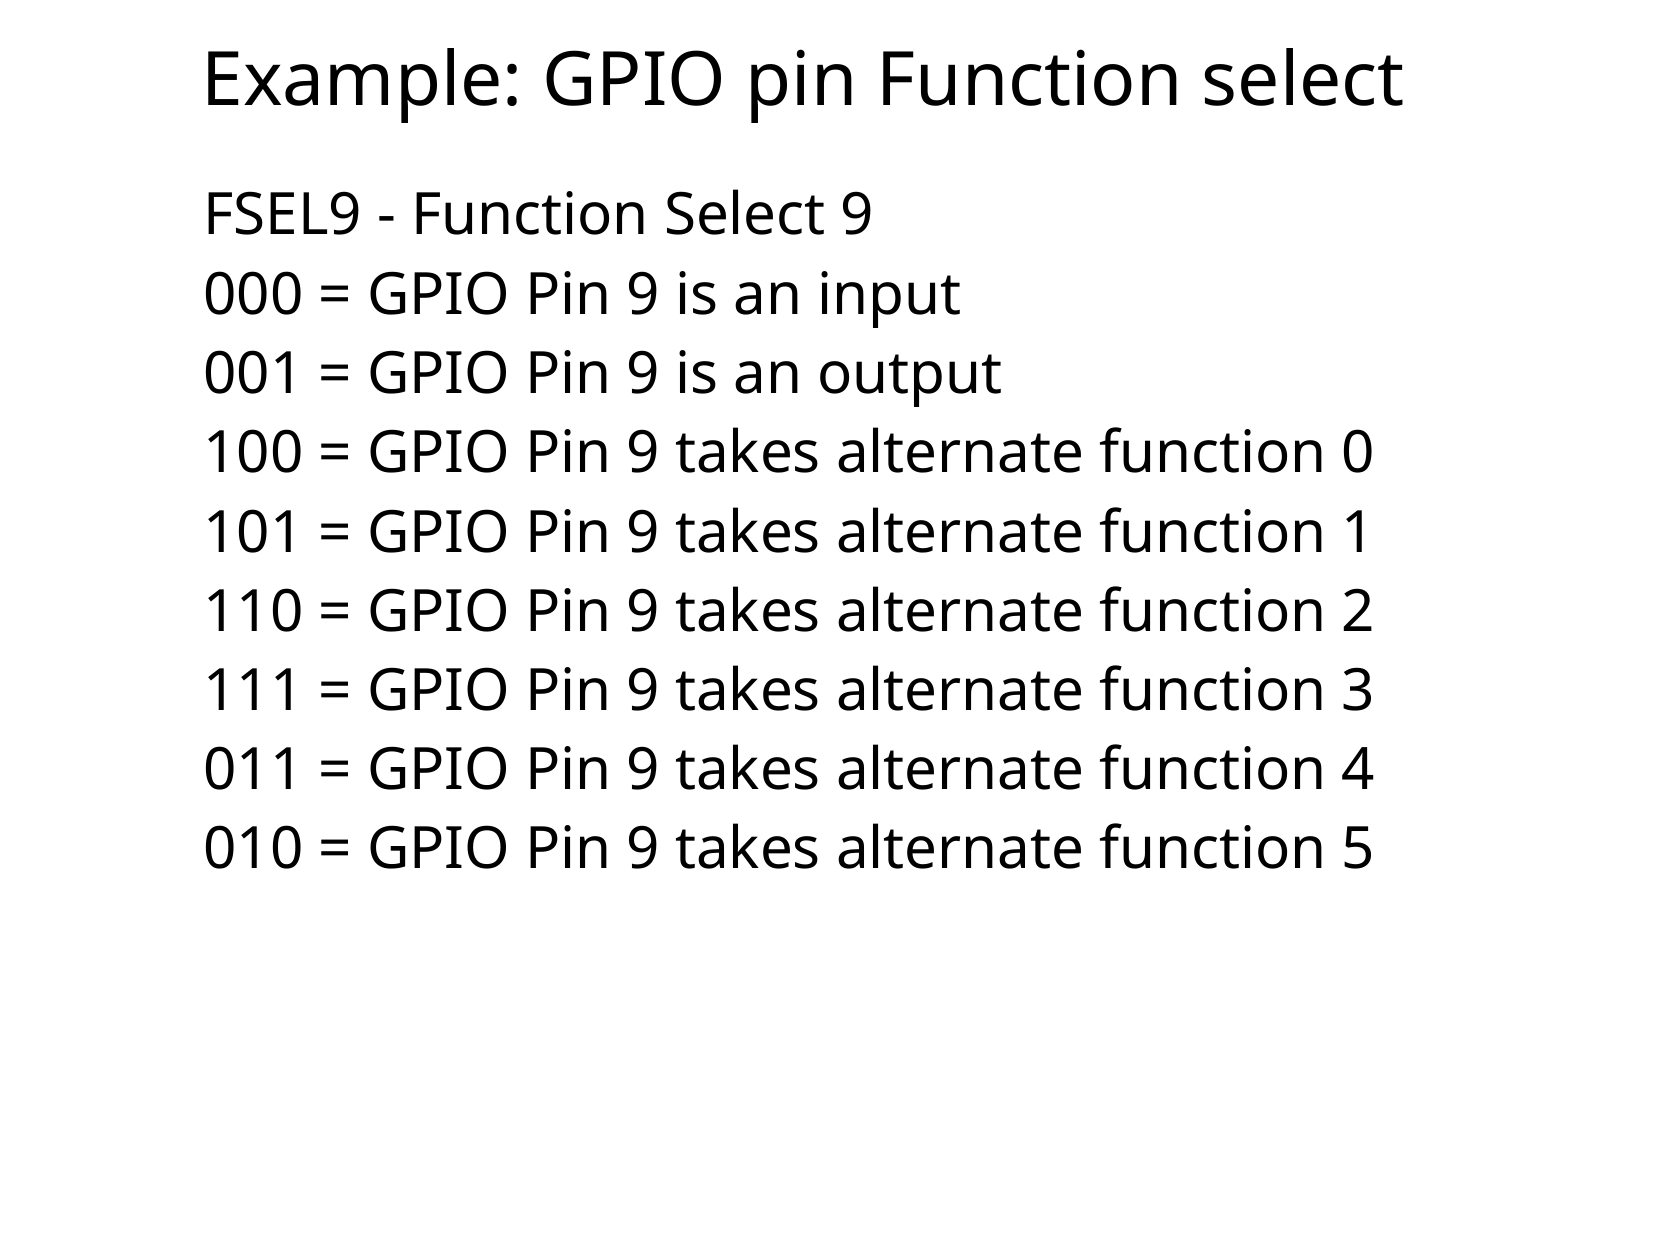

# Example: GPIO pin Function select
FSEL9 - Function Select 9
000 = GPIO Pin 9 is an input
001 = GPIO Pin 9 is an output
100 = GPIO Pin 9 takes alternate function 0
101 = GPIO Pin 9 takes alternate function 1
110 = GPIO Pin 9 takes alternate function 2
111 = GPIO Pin 9 takes alternate function 3
011 = GPIO Pin 9 takes alternate function 4
010 = GPIO Pin 9 takes alternate function 5